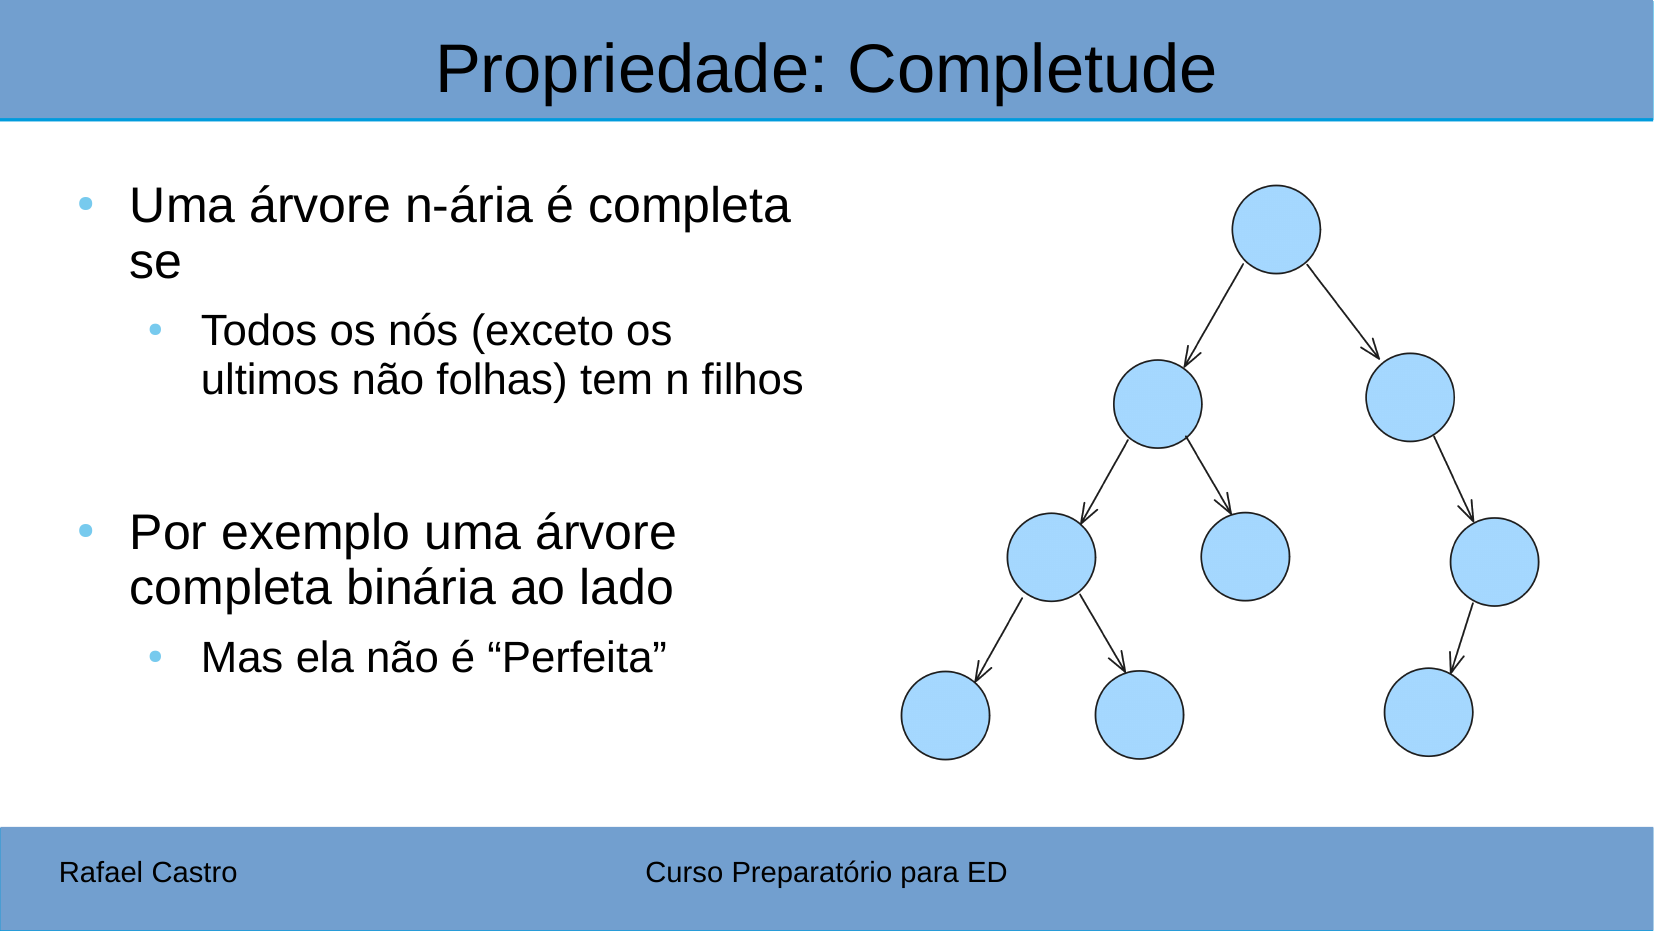

# Propriedade: Completude
Uma árvore n-ária é completa se
Todos os nós (exceto os ultimos não folhas) tem n filhos
Por exemplo uma árvore completa binária ao lado
Mas ela não é “Perfeita”
Curso Preparatório para ED